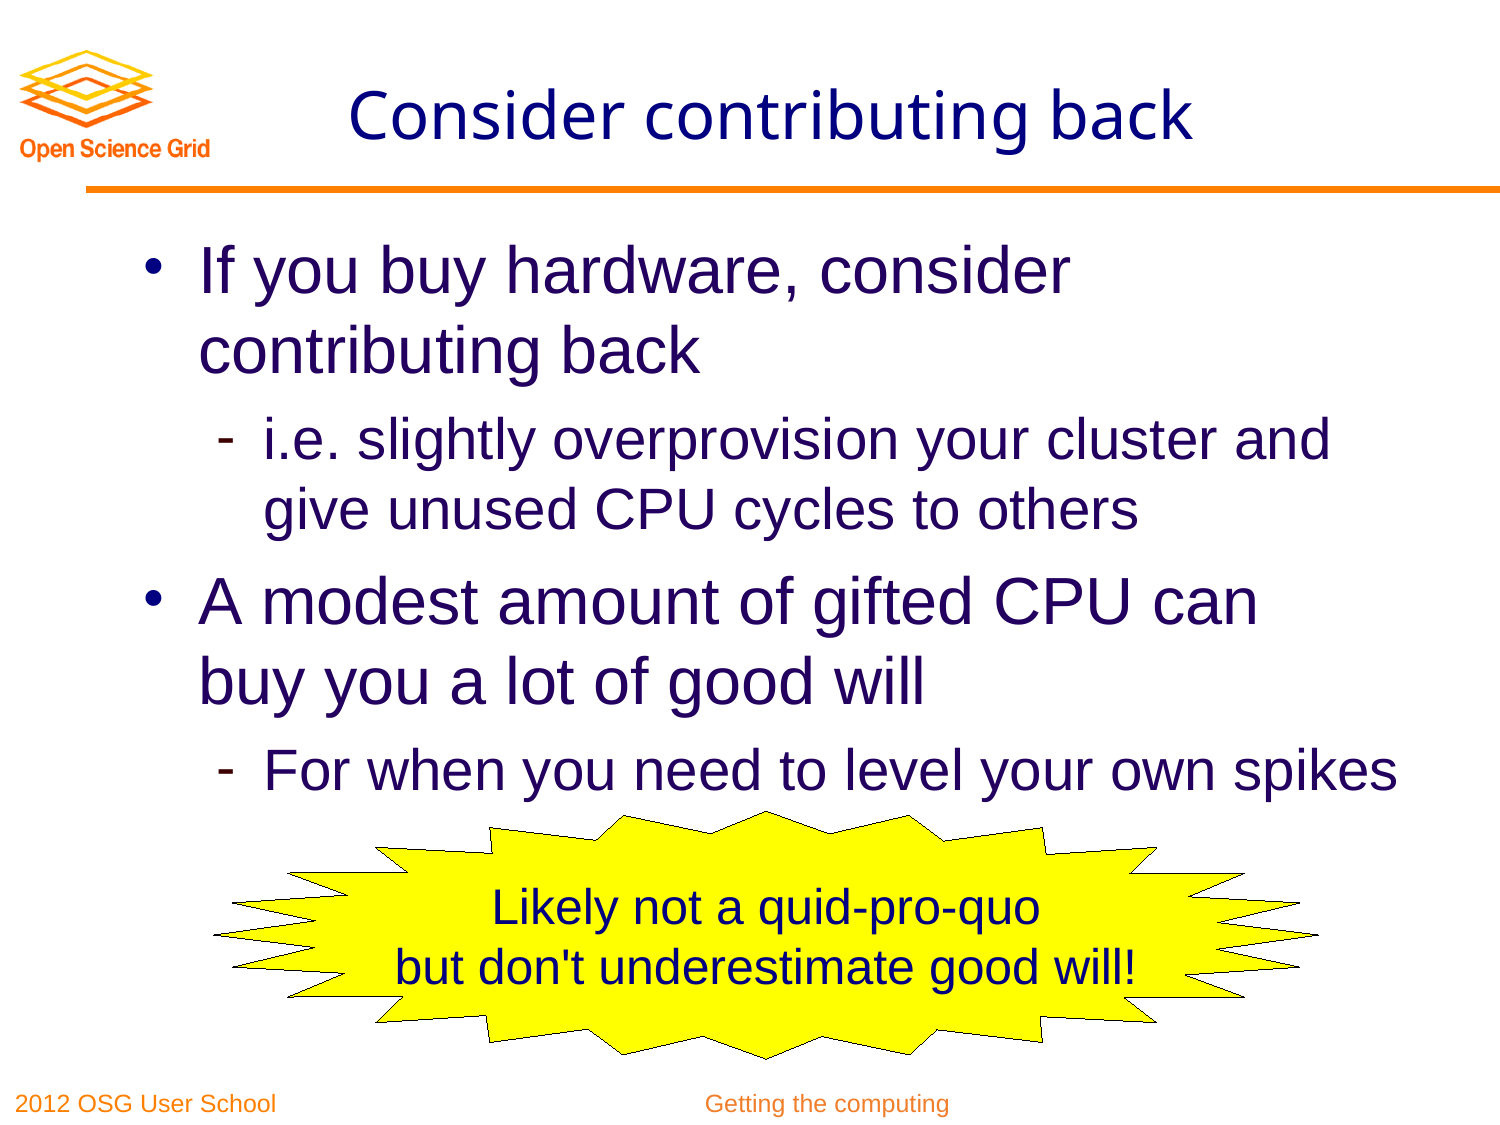

# Consider contributing back
If you buy hardware, consider contributing back
i.e. slightly overprovision your cluster and give unused CPU cycles to others
A modest amount of gifted CPU can buy you a lot of good will
For when you need to level your own spikes
Likely not a quid-pro-quo
but don't underestimate good will!